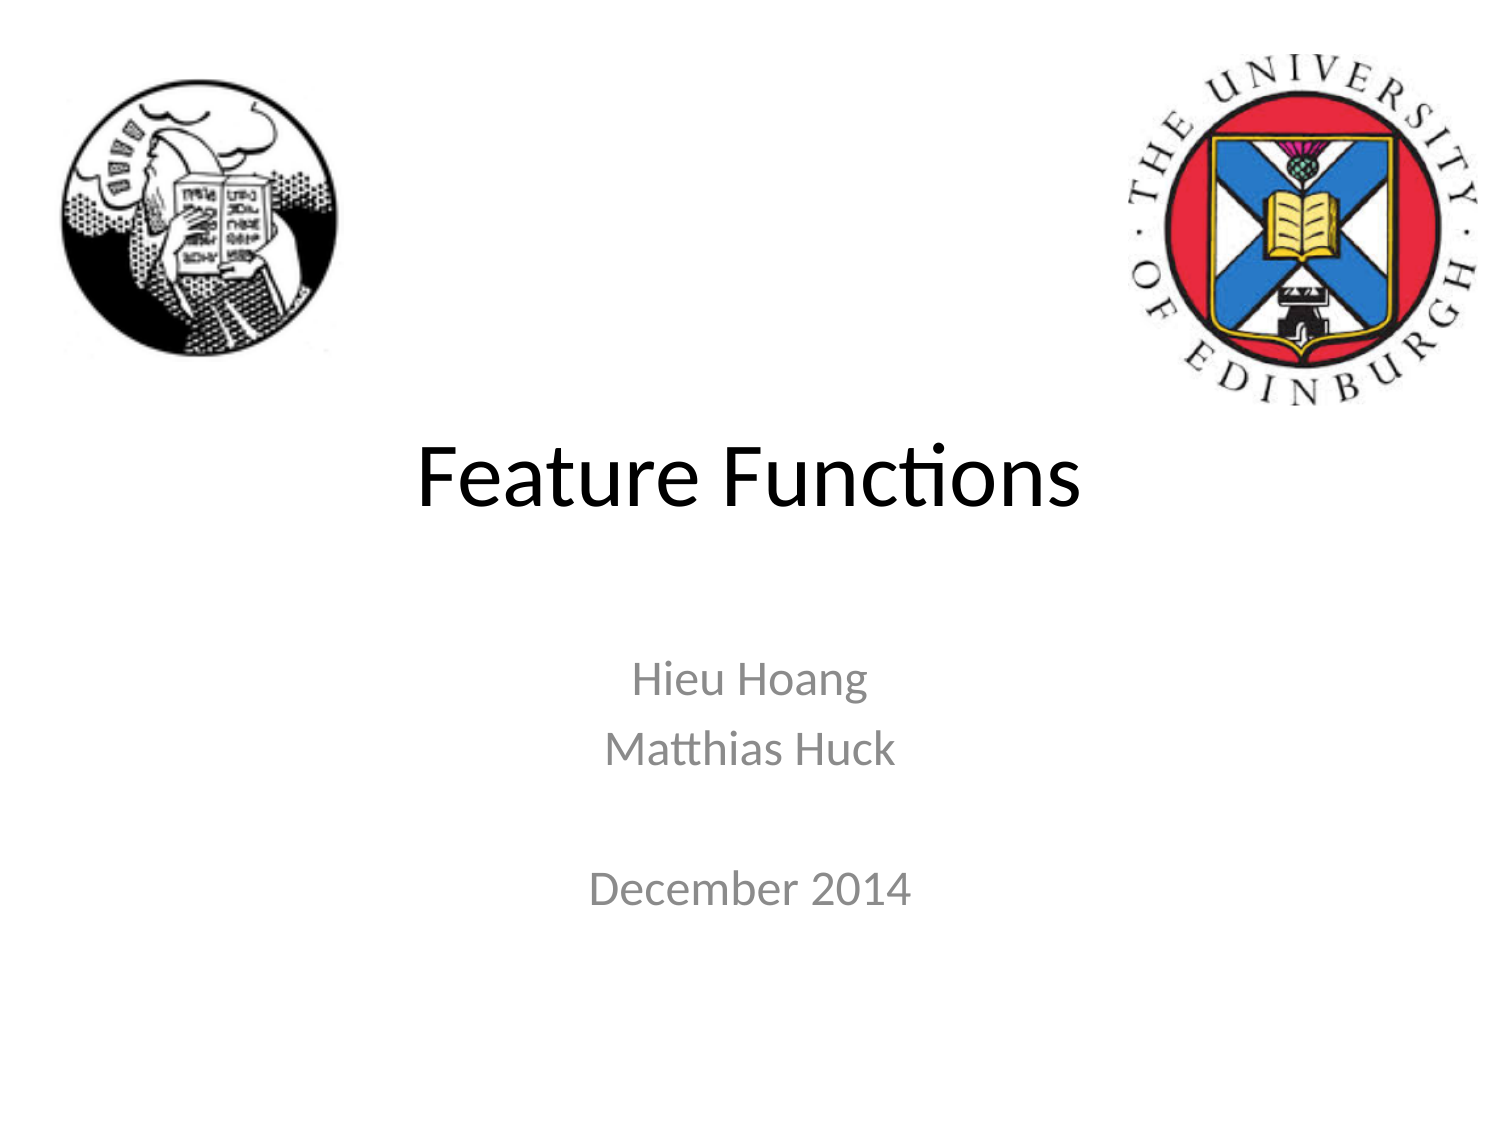

# Feature Functions
Hieu Hoang
Matthias Huck
December 2014